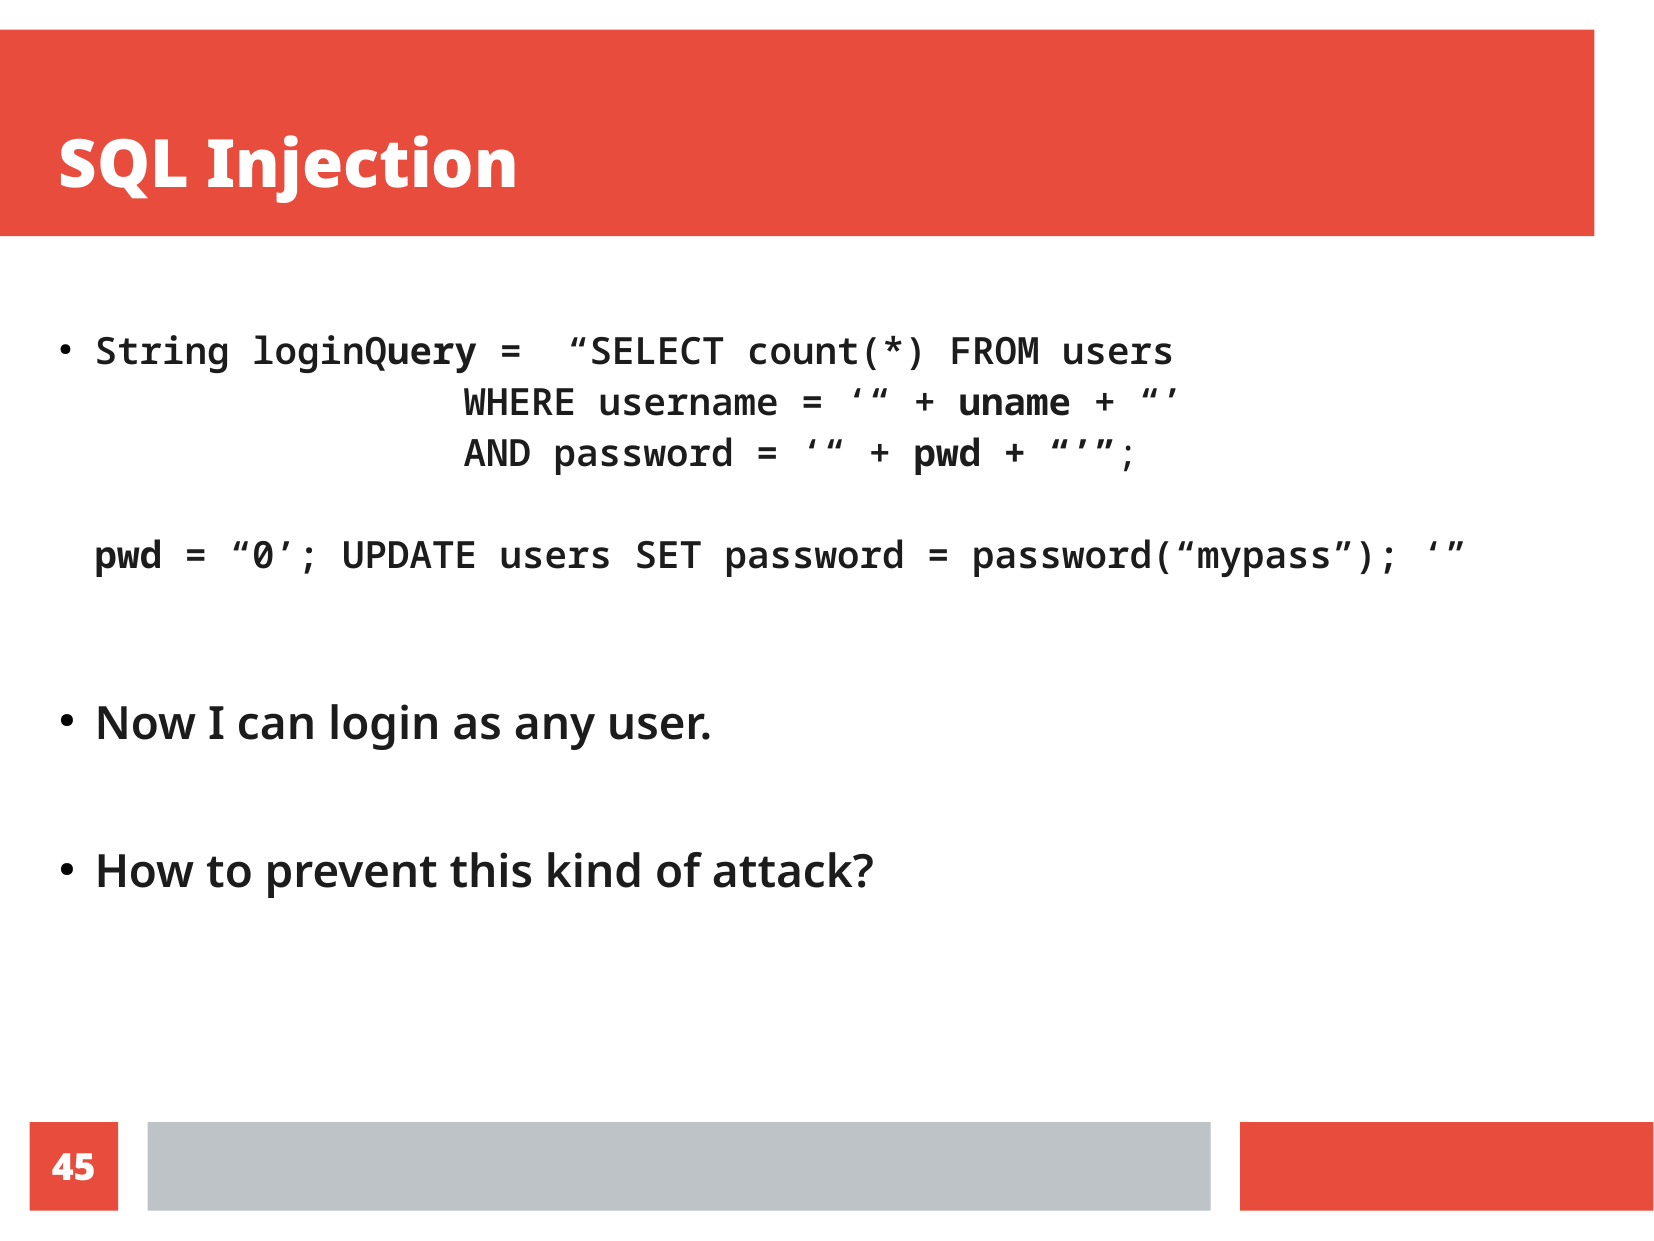

# SQL Injection
String loginQuery = “SELECT count(*) FROM users
					WHERE username = ‘“ + uname + “’
					AND password = ‘“ + pwd + “’”;
pwd = “0’; UPDATE users SET password = password(“mypass”); ‘”
Now I can login as any user.
How to prevent this kind of attack?
45